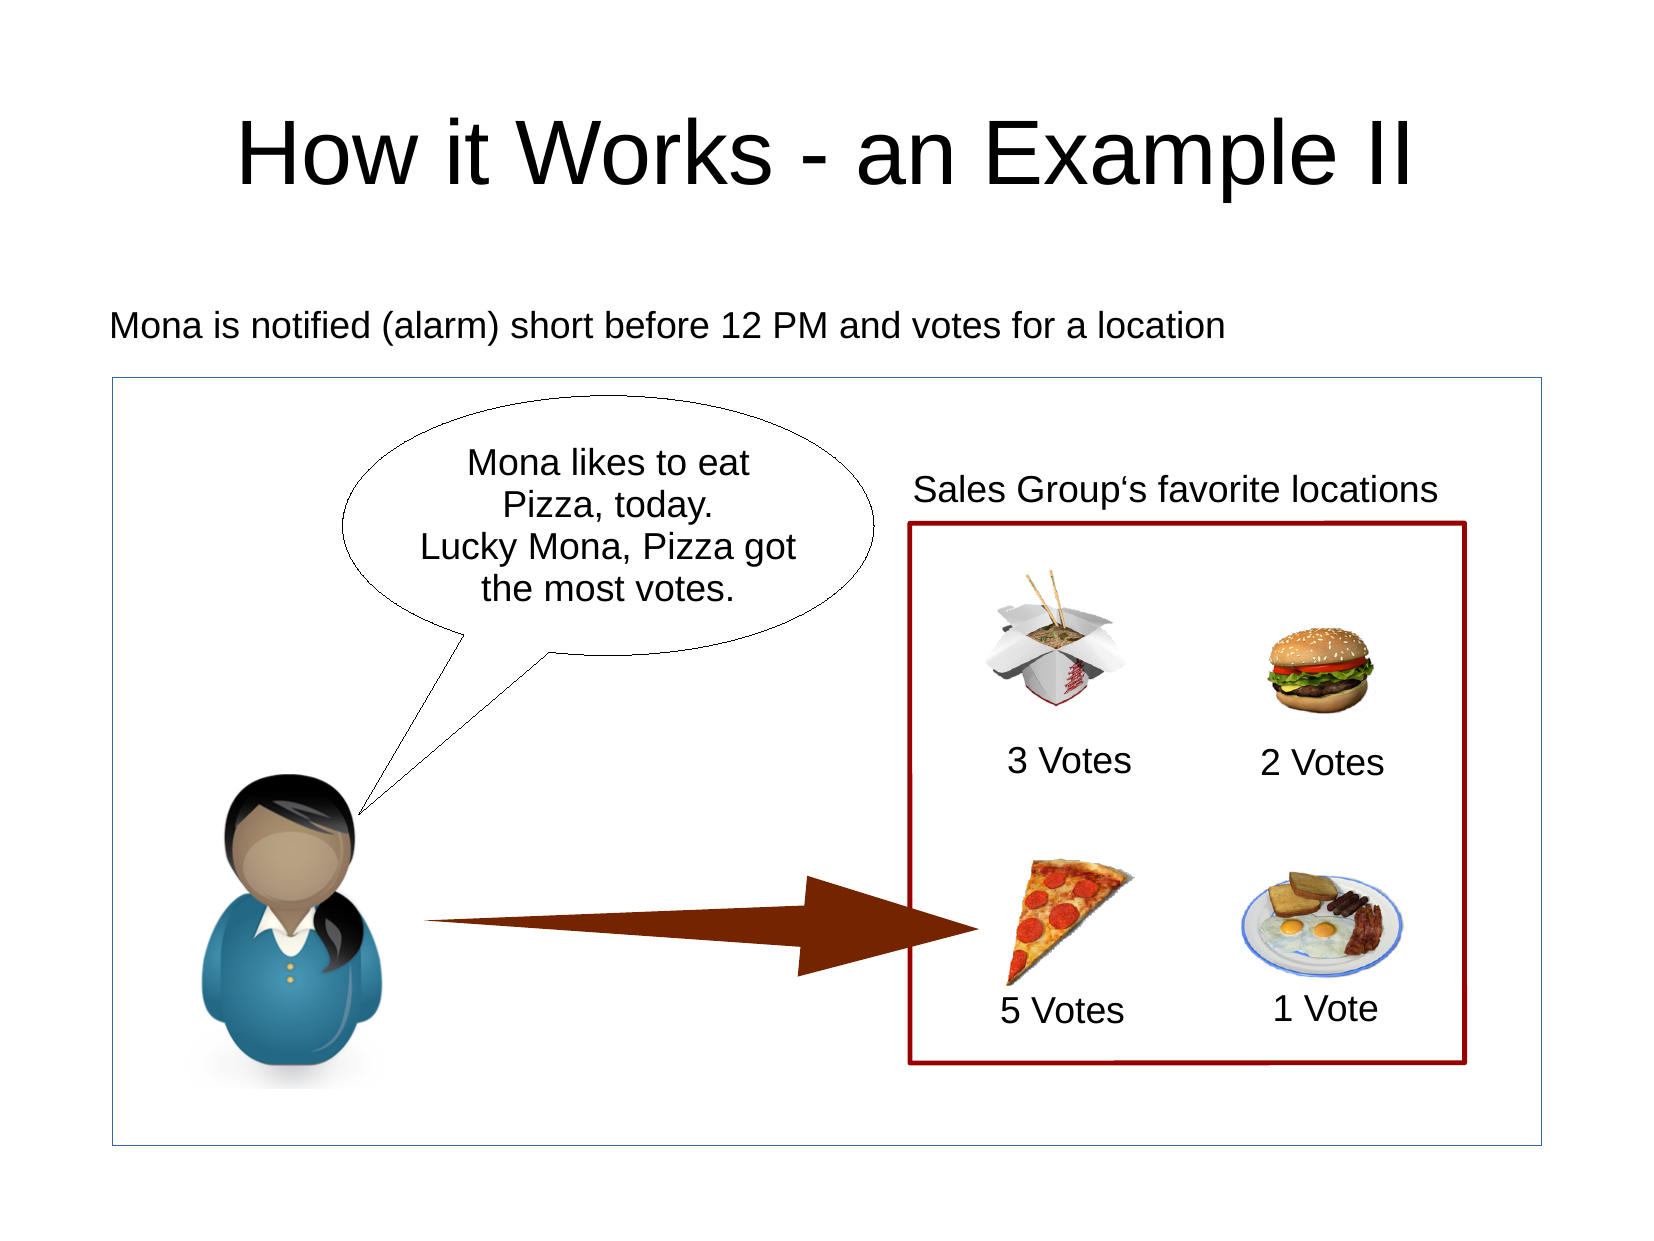

# How it Works - an Example II
Mona is notified (alarm) short before 12 PM and votes for a location
Mona likes to eat
Pizza, today.
Lucky Mona, Pizza got
the most votes.
Sales Group‘s favorite locations
3 Votes
2 Votes
1 Vote
5 Votes